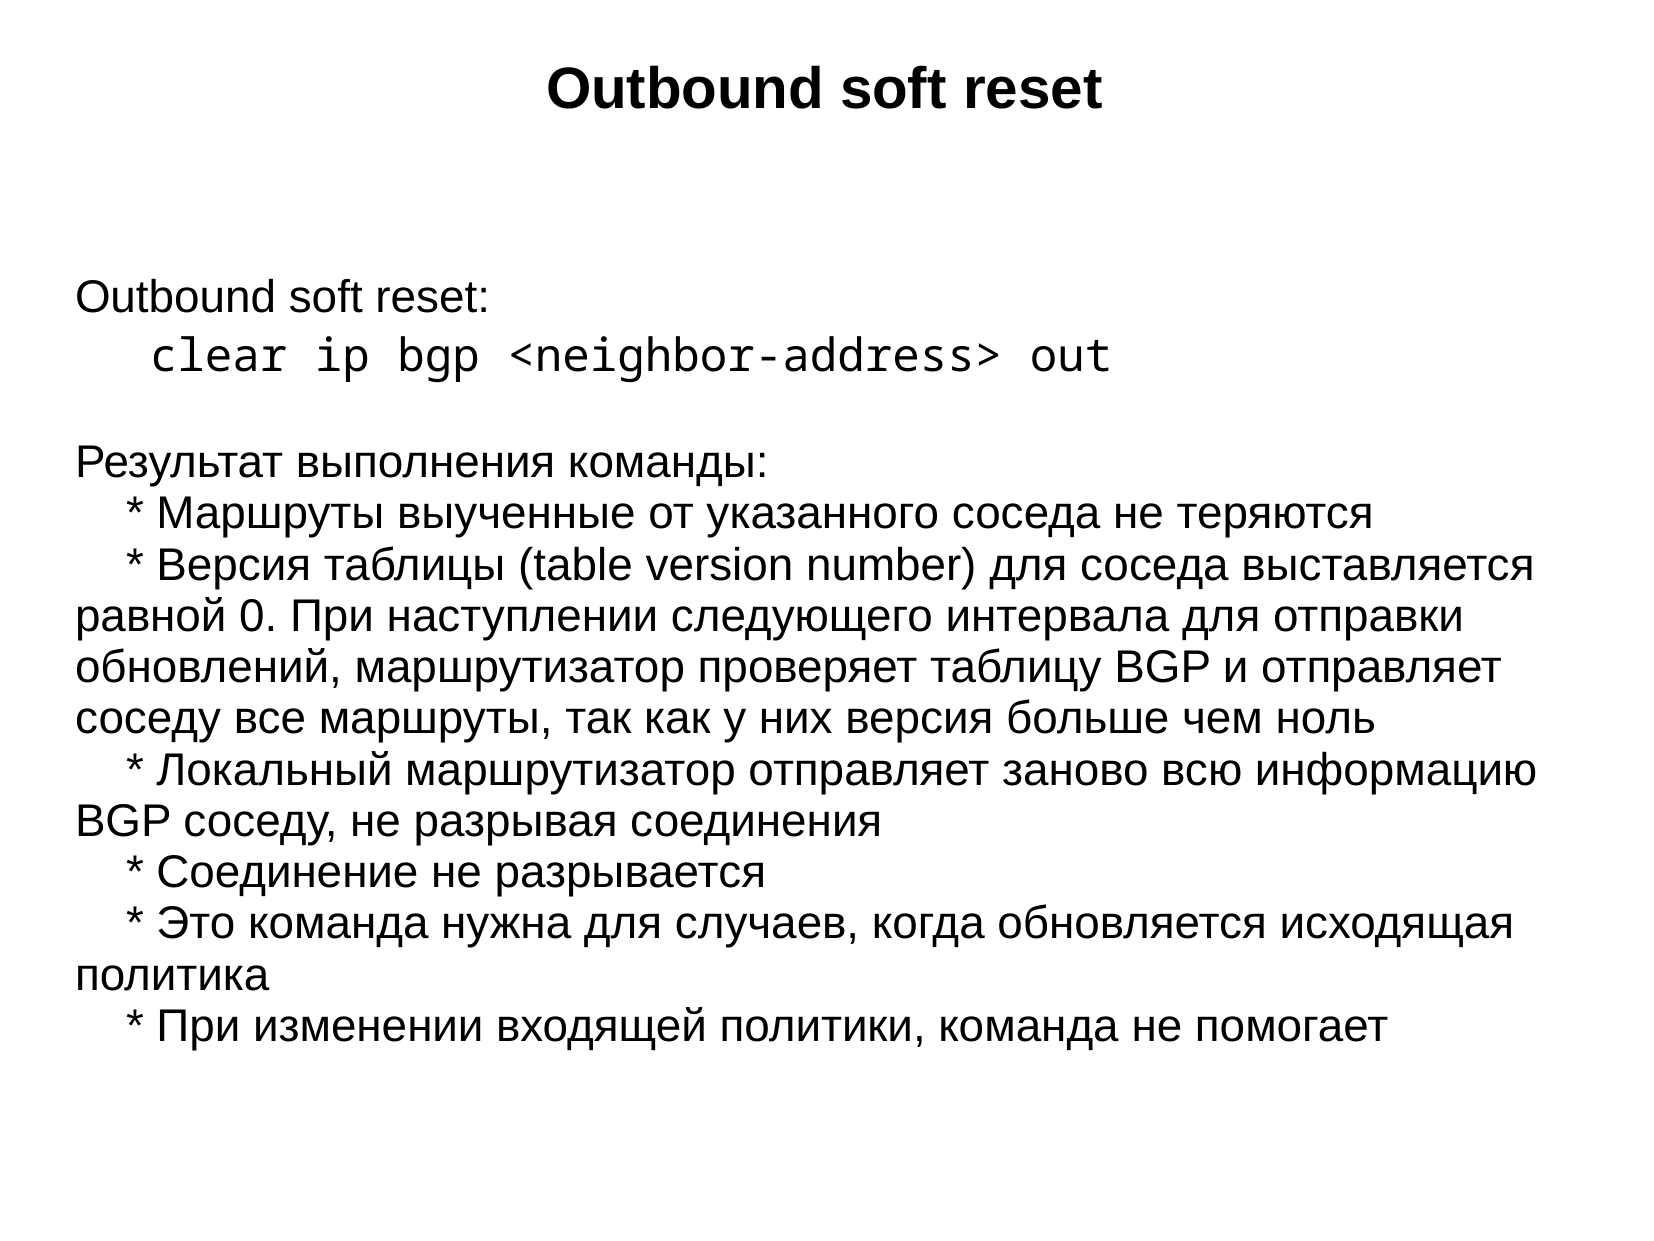

# Outbound soft reset
Outbound soft reset:
	clear ip bgp <neighbor-address> out
Результат выполнения команды:
 * Маршруты выученные от указанного соседа не теряются
 * Версия таблицы (table version number) для соседа выставляется равной 0. При наступлении следующего интервала для отправки обновлений, маршрутизатор проверяет таблицу BGP и отправляет соседу все маршруты, так как у них версия больше чем ноль
 * Локальный маршрутизатор отправляет заново всю информацию BGP соседу, не разрывая соединения
 * Соединение не разрывается
 * Это команда нужна для случаев, когда обновляется исходящая политика
 * При изменении входящей политики, команда не помогает